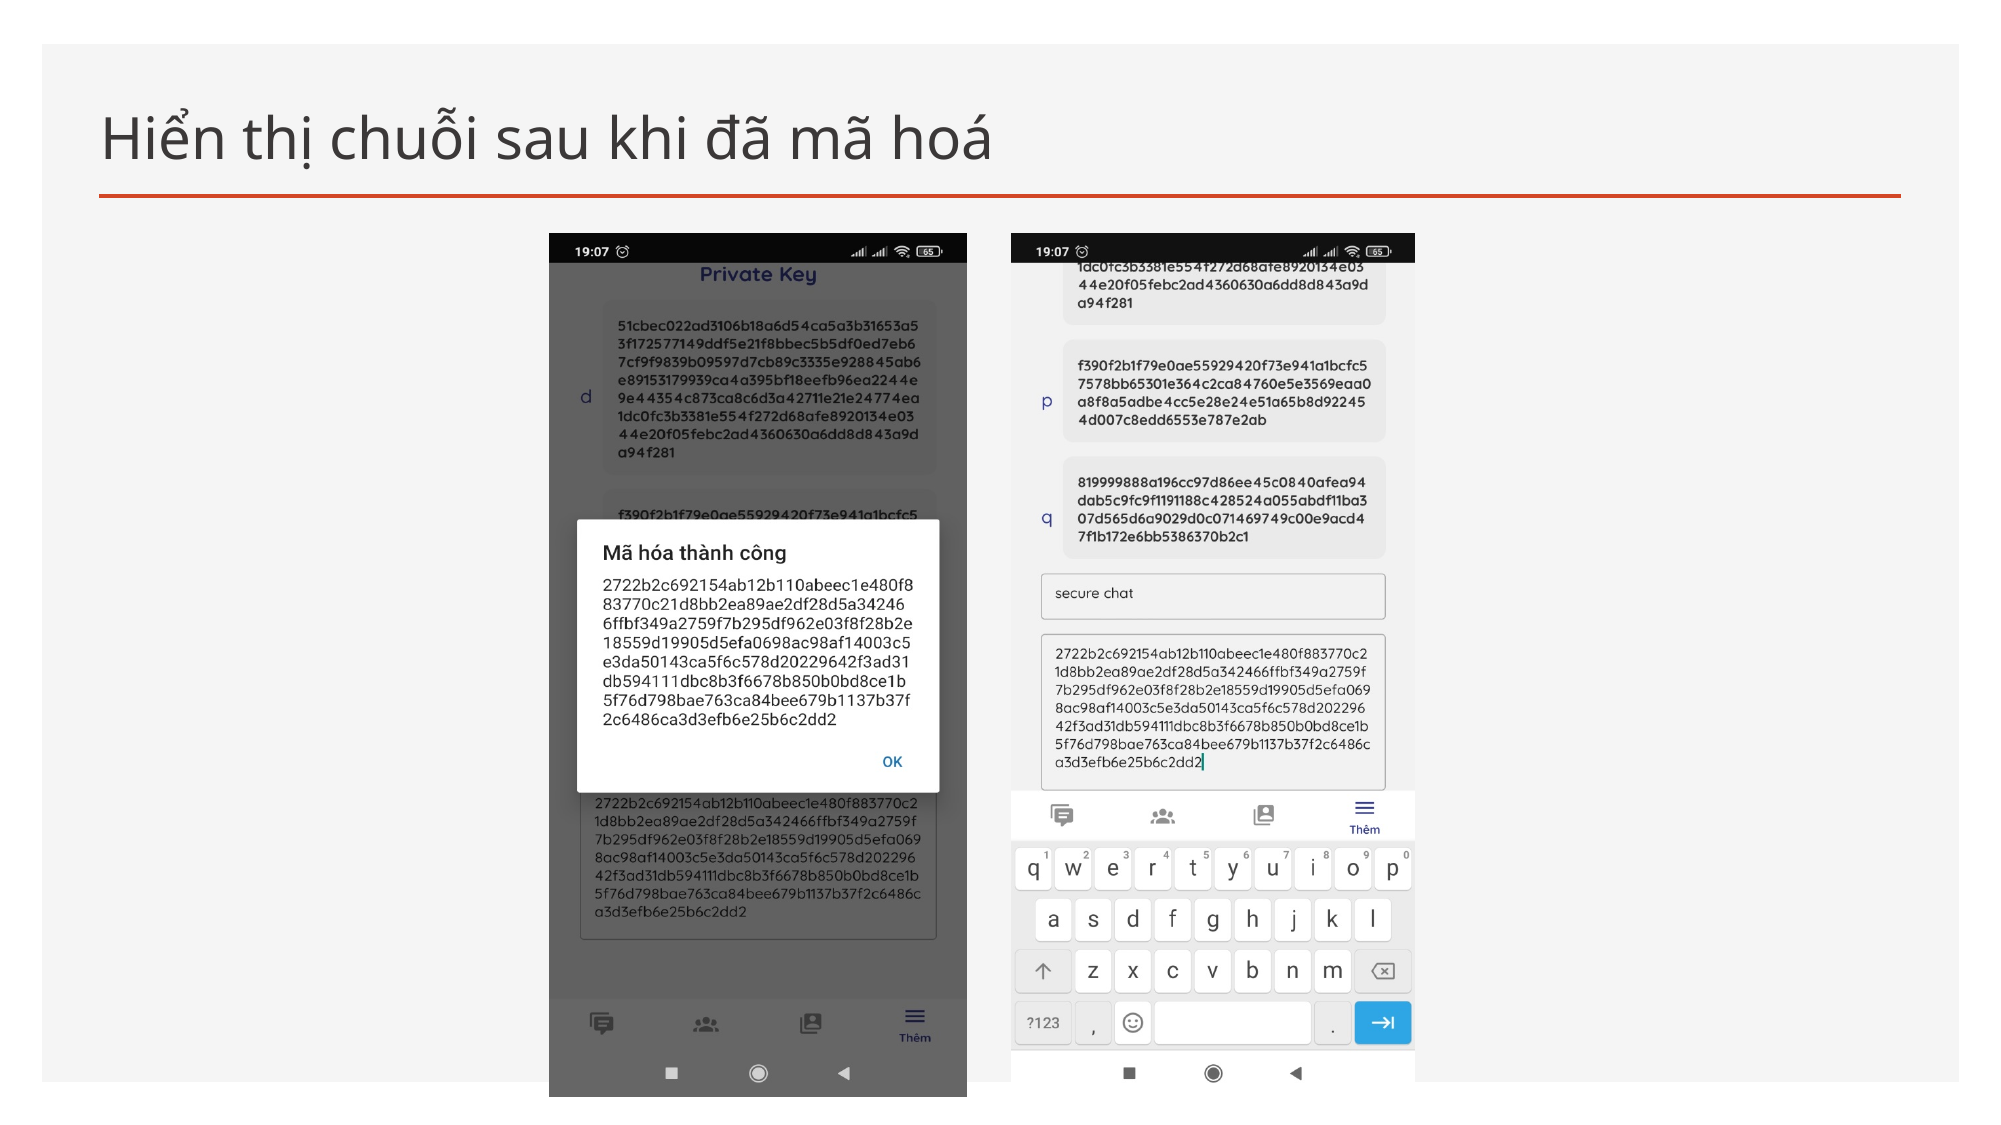

# Hiển thị chuỗi sau khi đã mã hoá